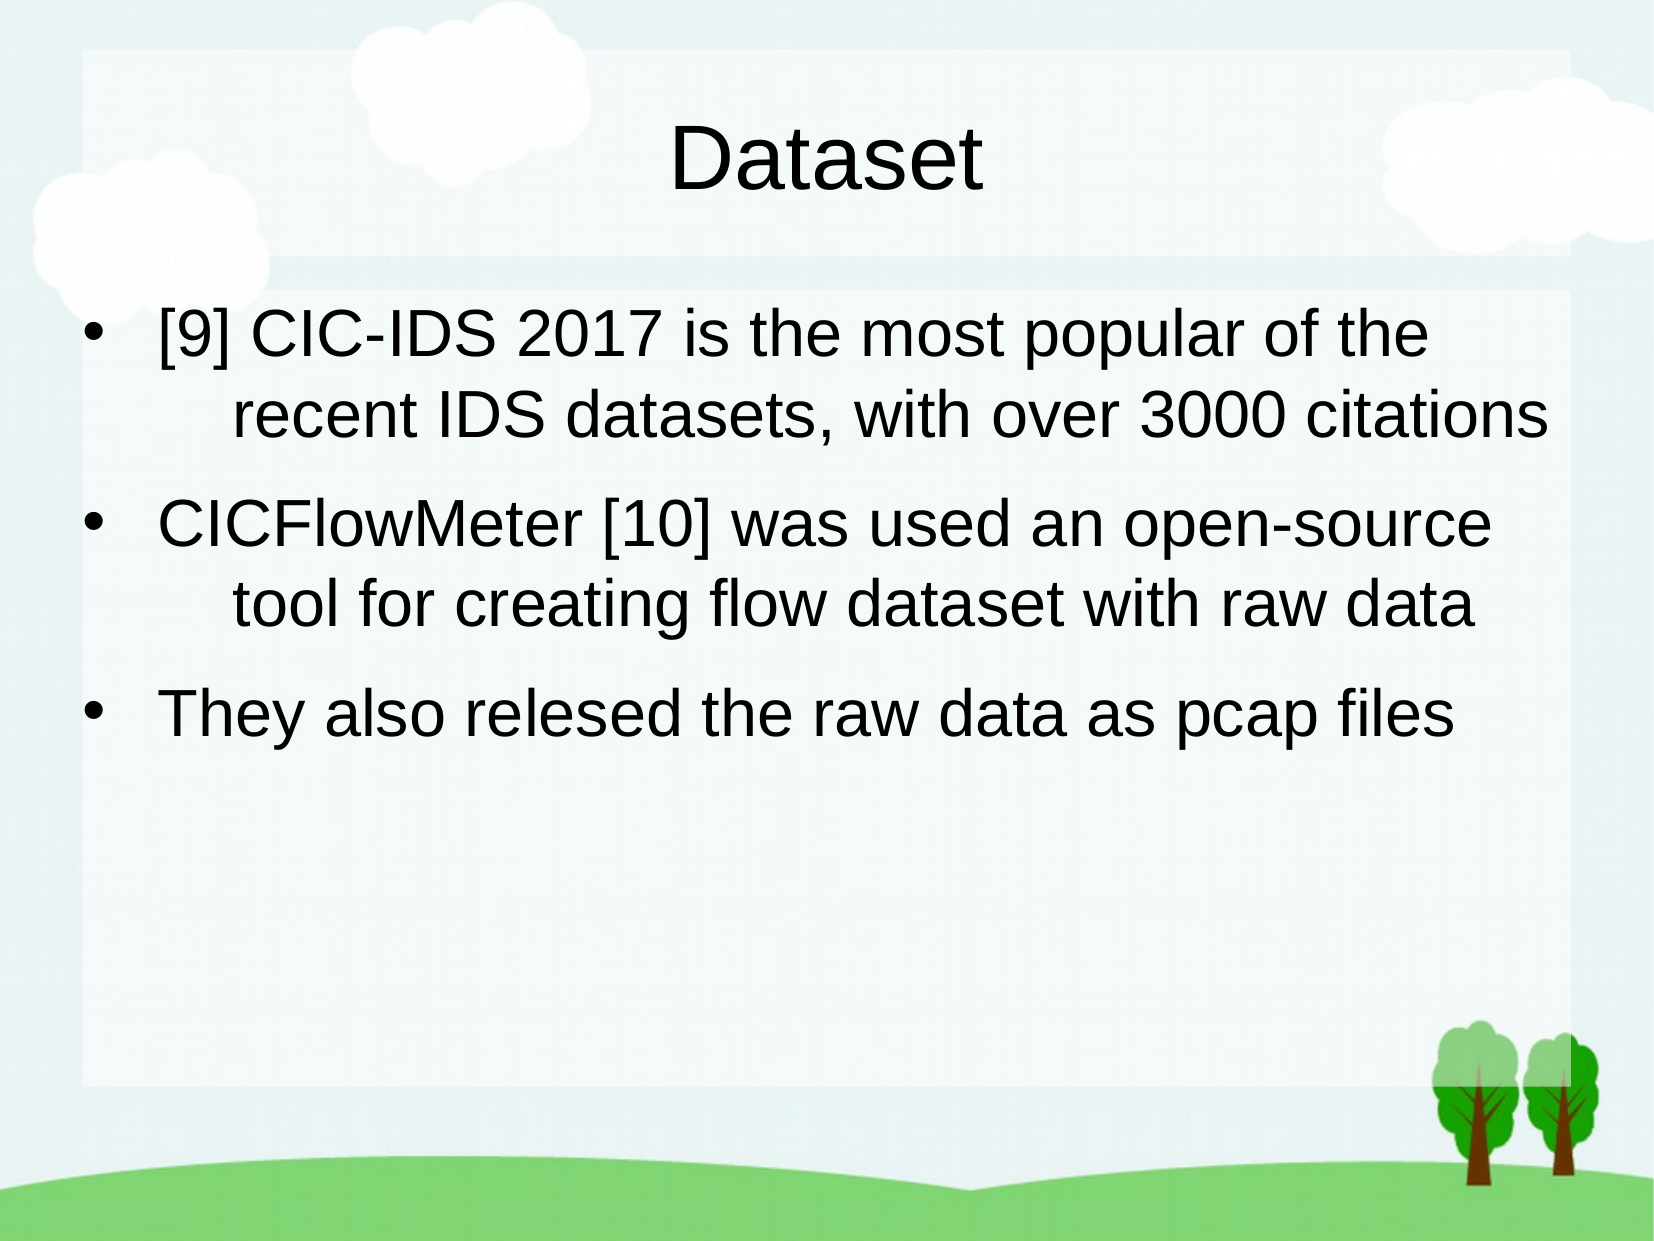

# Dataset
[9] CIC-IDS 2017 is the most popular of the recent IDS datasets, with over 3000 citations
CICFlowMeter [10] was used an open-source tool for creating flow dataset with raw data
They also relesed the raw data as pcap files